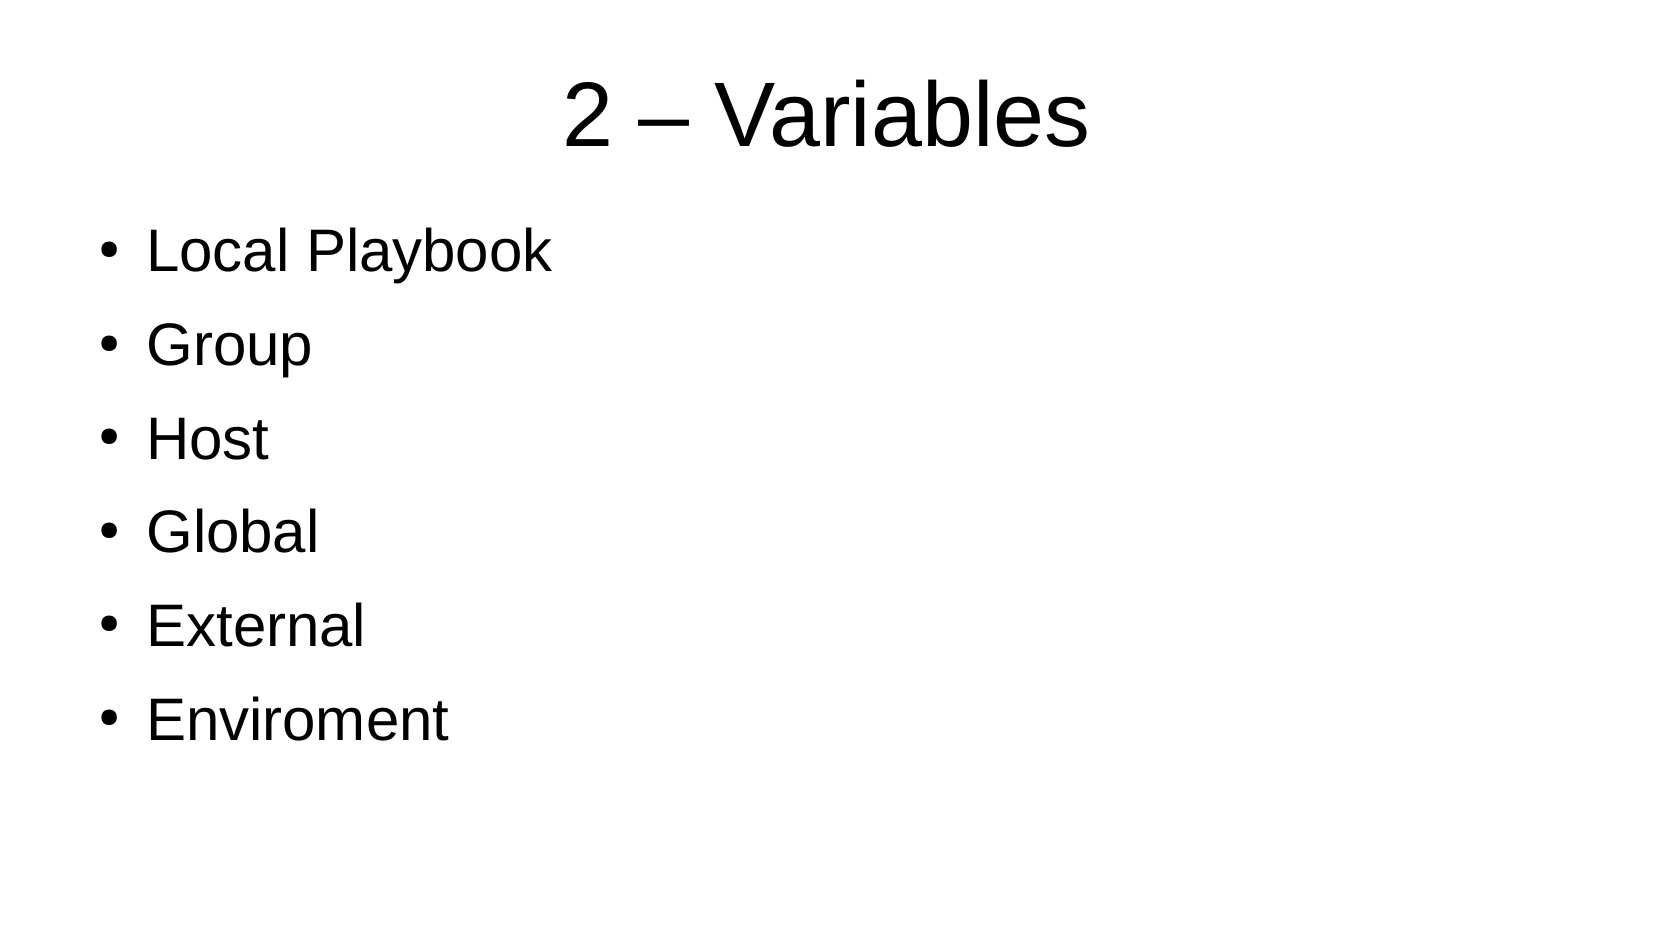

# 2 – Variables
Local Playbook
Group
Host
Global
External
Enviroment